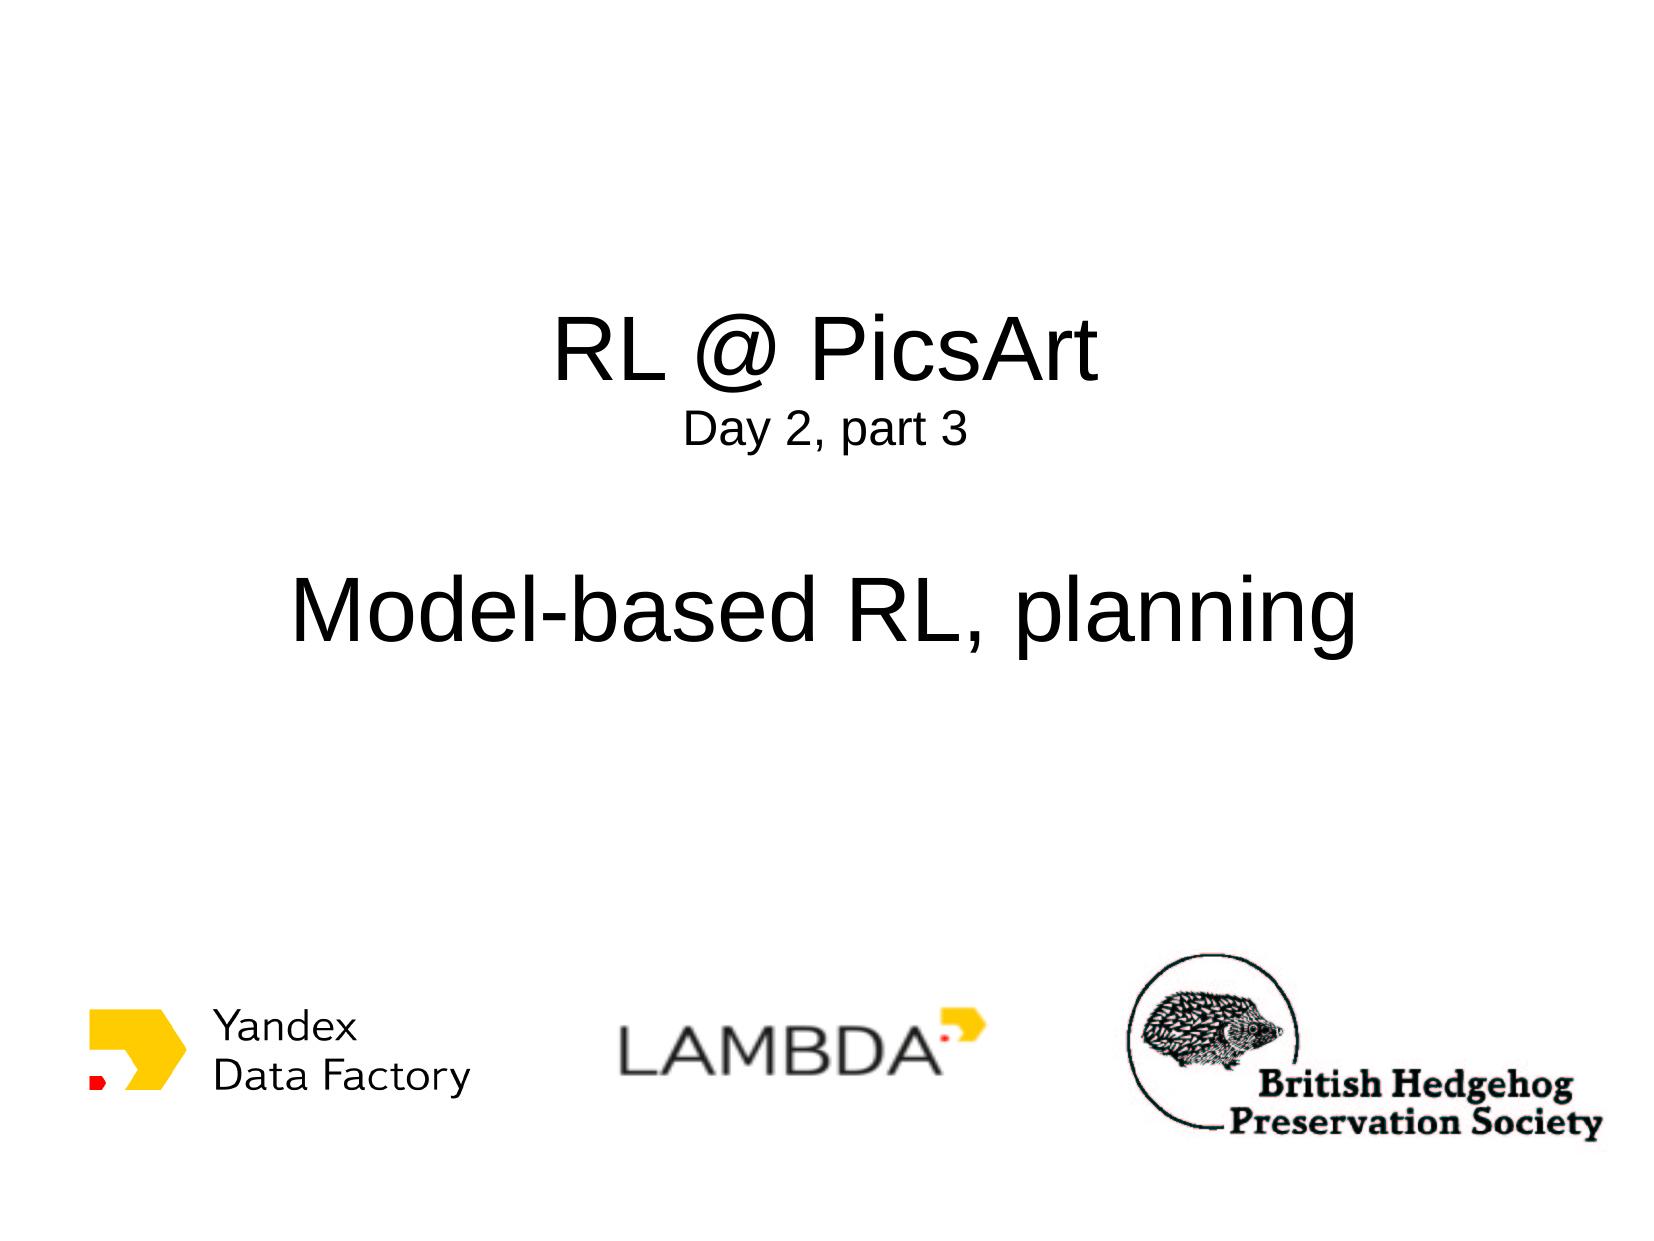

RL @ PicsArt
Day 2, part 3
Model-based RL, planning
1